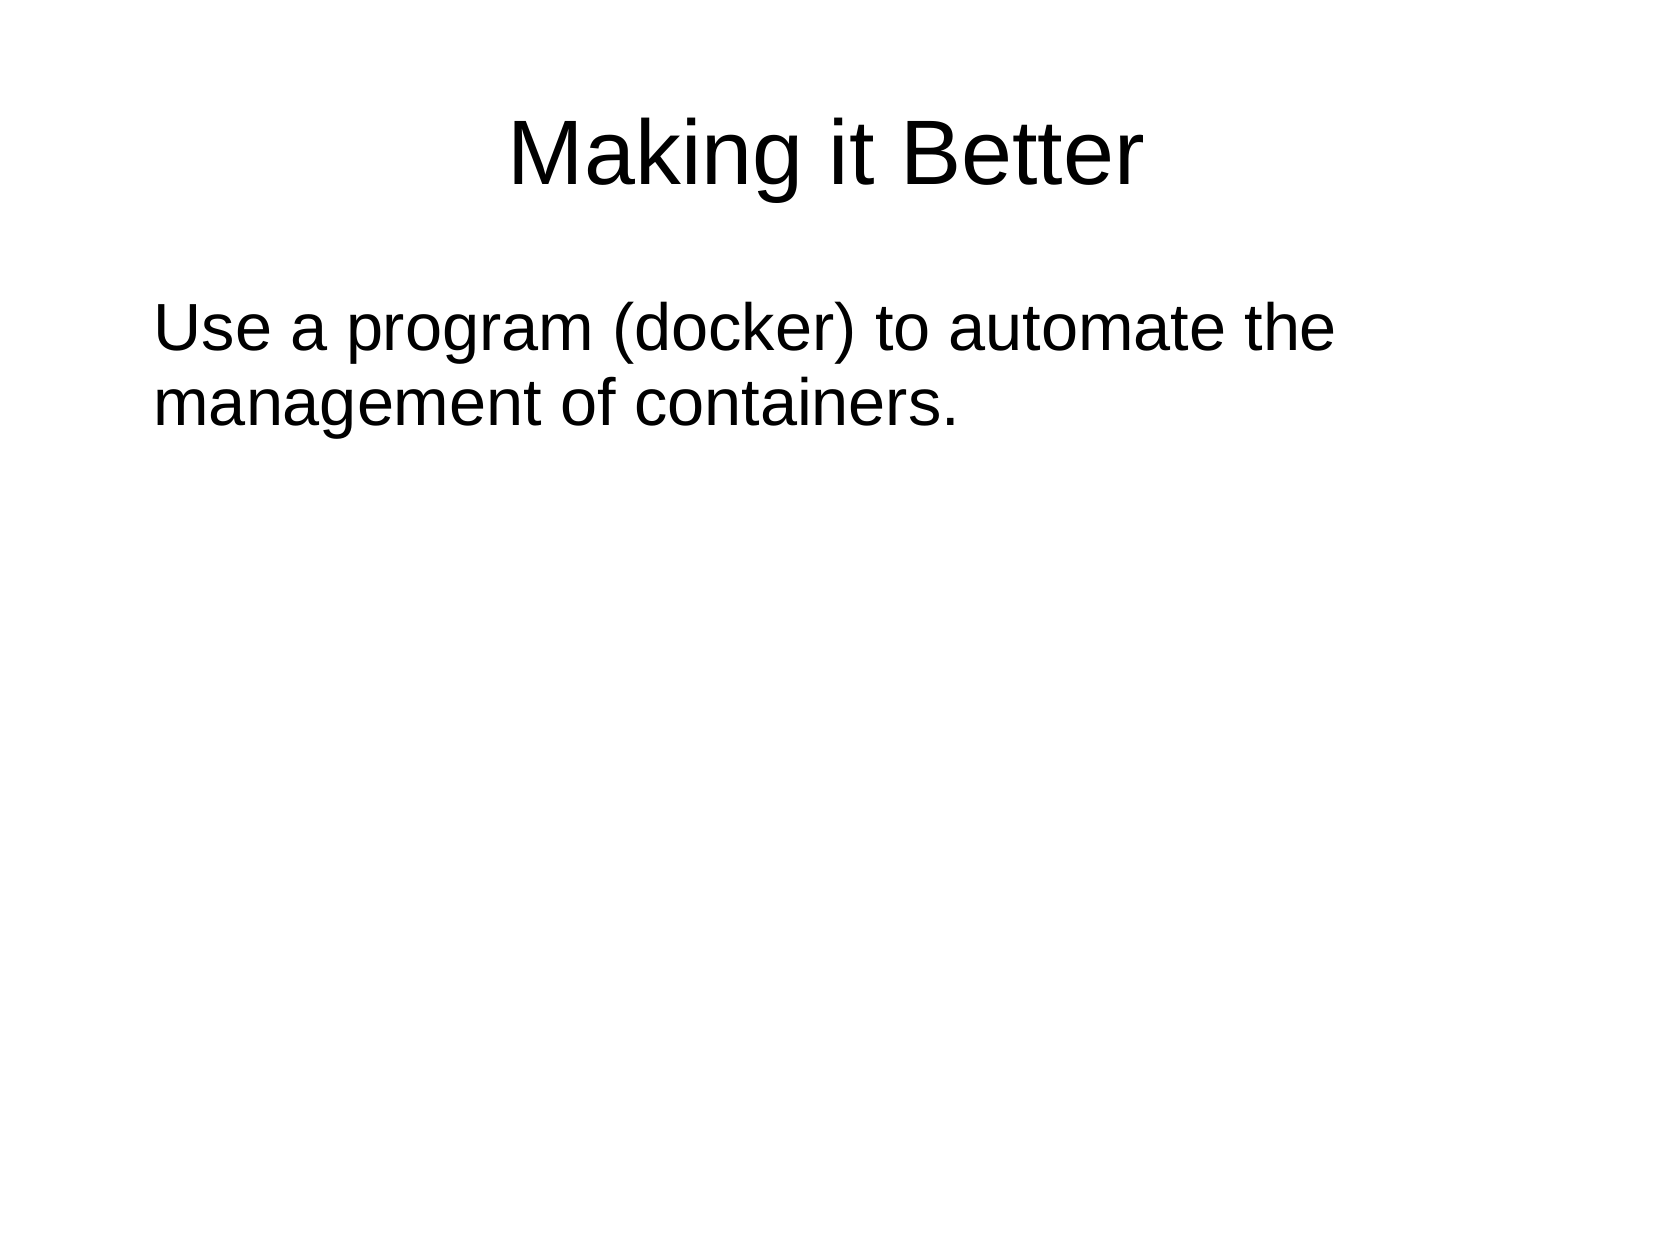

# Making it Better
Use a program (docker) to automate the management of containers.